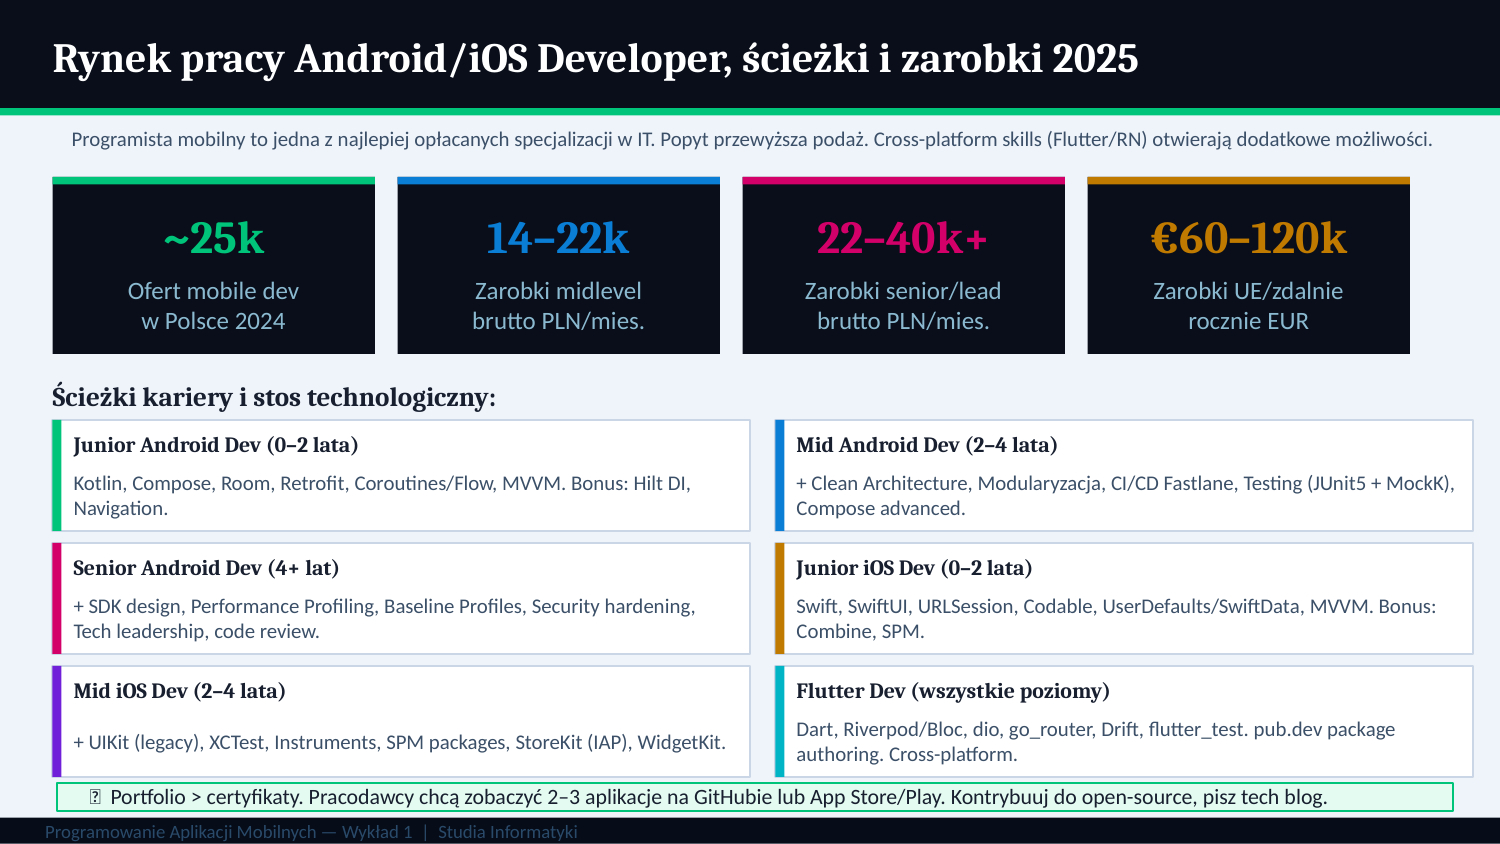

Rynek pracy Android/iOS Developer, ścieżki i zarobki 2025
Programista mobilny to jedna z najlepiej opłacanych specjalizacji w IT. Popyt przewyższa podaż. Cross-platform skills (Flutter/RN) otwierają dodatkowe możliwości.
~25k
14–22k
22–40k+
€60–120k
Ofert mobile dev
w Polsce 2024
Zarobki midlevel
brutto PLN/mies.
Zarobki senior/lead
brutto PLN/mies.
Zarobki UE/zdalnie
rocznie EUR
Ścieżki kariery i stos technologiczny:
Junior Android Dev (0–2 lata)
Mid Android Dev (2–4 lata)
Kotlin, Compose, Room, Retrofit, Coroutines/Flow, MVVM. Bonus: Hilt DI, Navigation.
+ Clean Architecture, Modularyzacja, CI/CD Fastlane, Testing (JUnit5 + MockK), Compose advanced.
Senior Android Dev (4+ lat)
Junior iOS Dev (0–2 lata)
+ SDK design, Performance Profiling, Baseline Profiles, Security hardening, Tech leadership, code review.
Swift, SwiftUI, URLSession, Codable, UserDefaults/SwiftData, MVVM. Bonus: Combine, SPM.
Mid iOS Dev (2–4 lata)
Flutter Dev (wszystkie poziomy)
+ UIKit (legacy), XCTest, Instruments, SPM packages, StoreKit (IAP), WidgetKit.
Dart, Riverpod/Bloc, dio, go_router, Drift, flutter_test. pub.dev package authoring. Cross-platform.
💡 Portfolio > certyfikaty. Pracodawcy chcą zobaczyć 2–3 aplikacje na GitHubie lub App Store/Play. Kontrybuuj do open-source, pisz tech blog.
Programowanie Aplikacji Mobilnych — Wykład 1 | Studia Informatyki